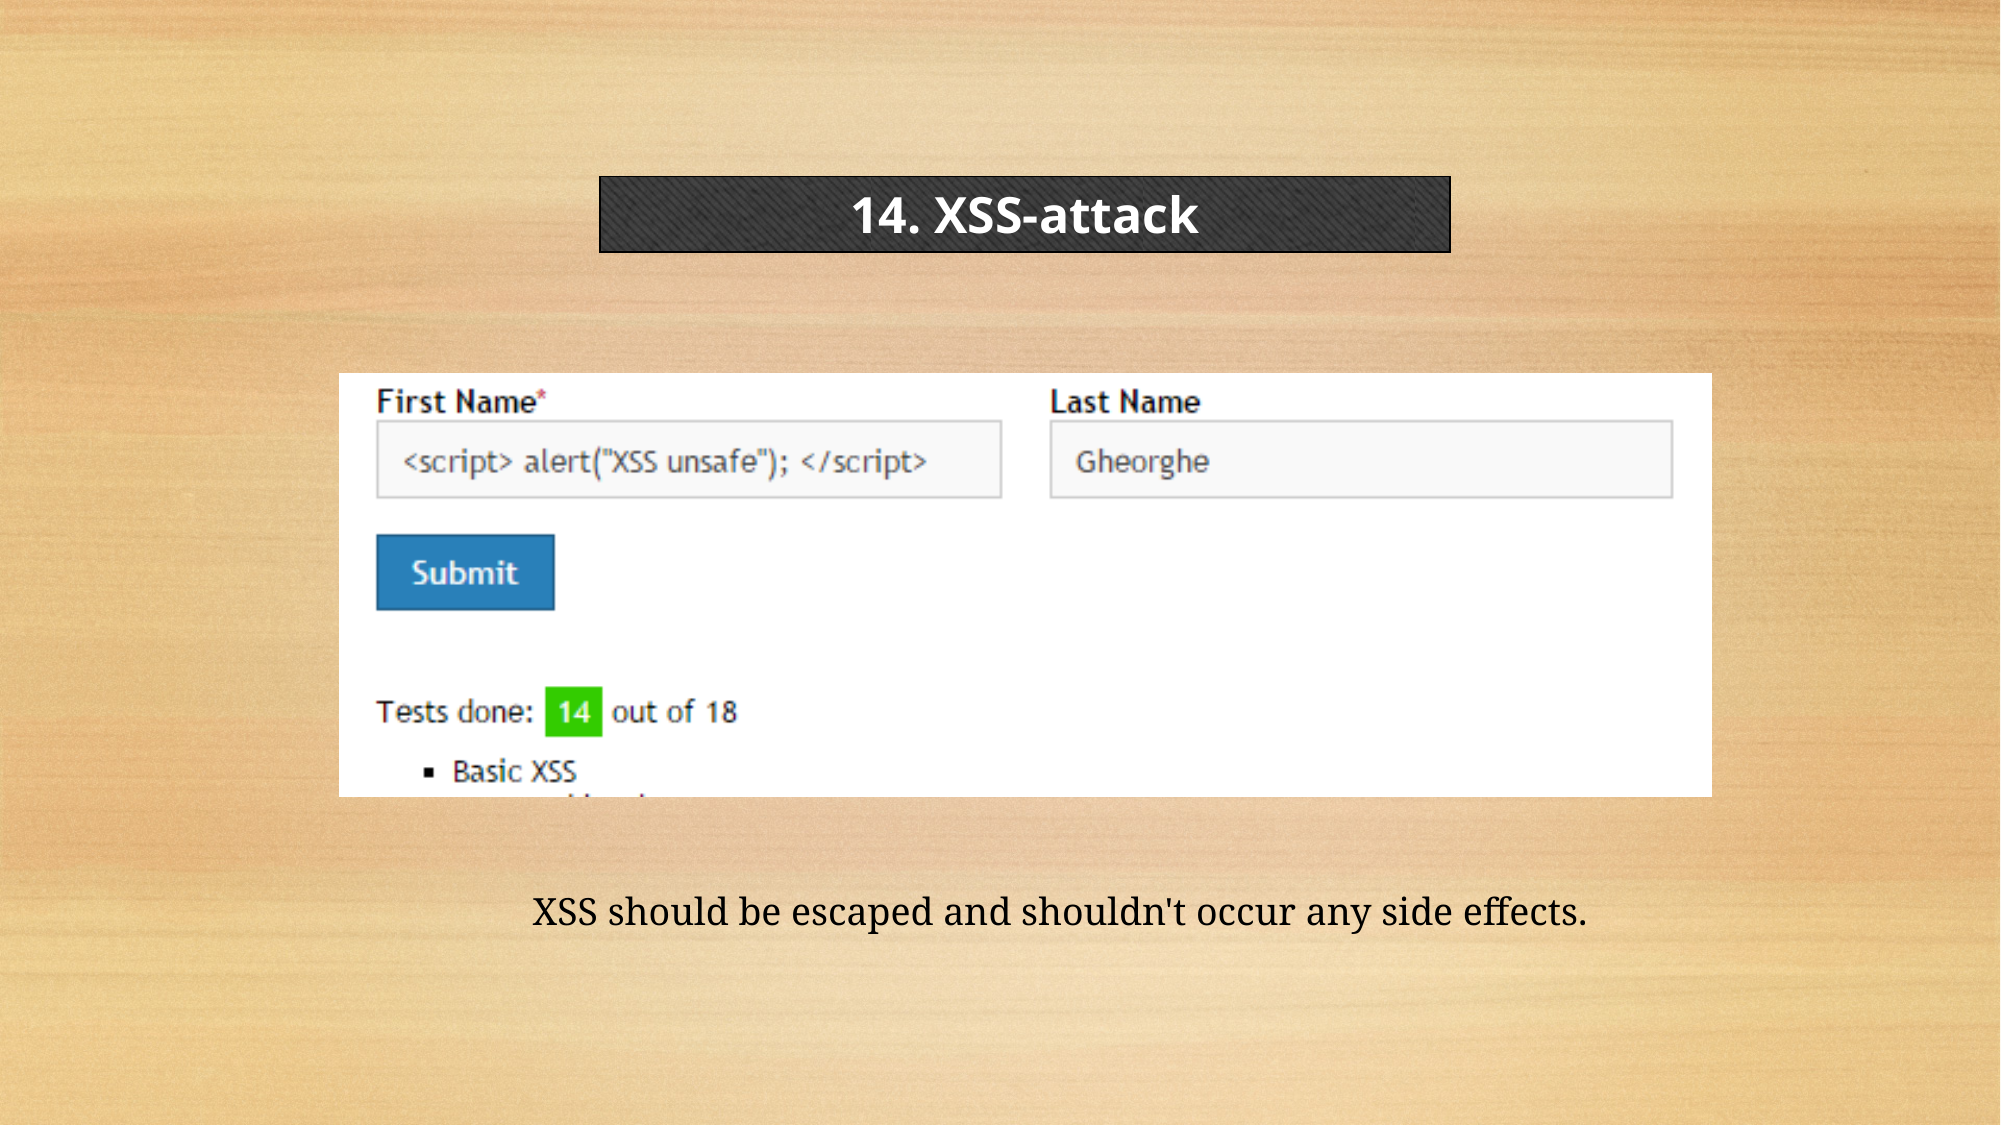

14. XSS-attack
XSS should be escaped and shouldn't occur any side effects.